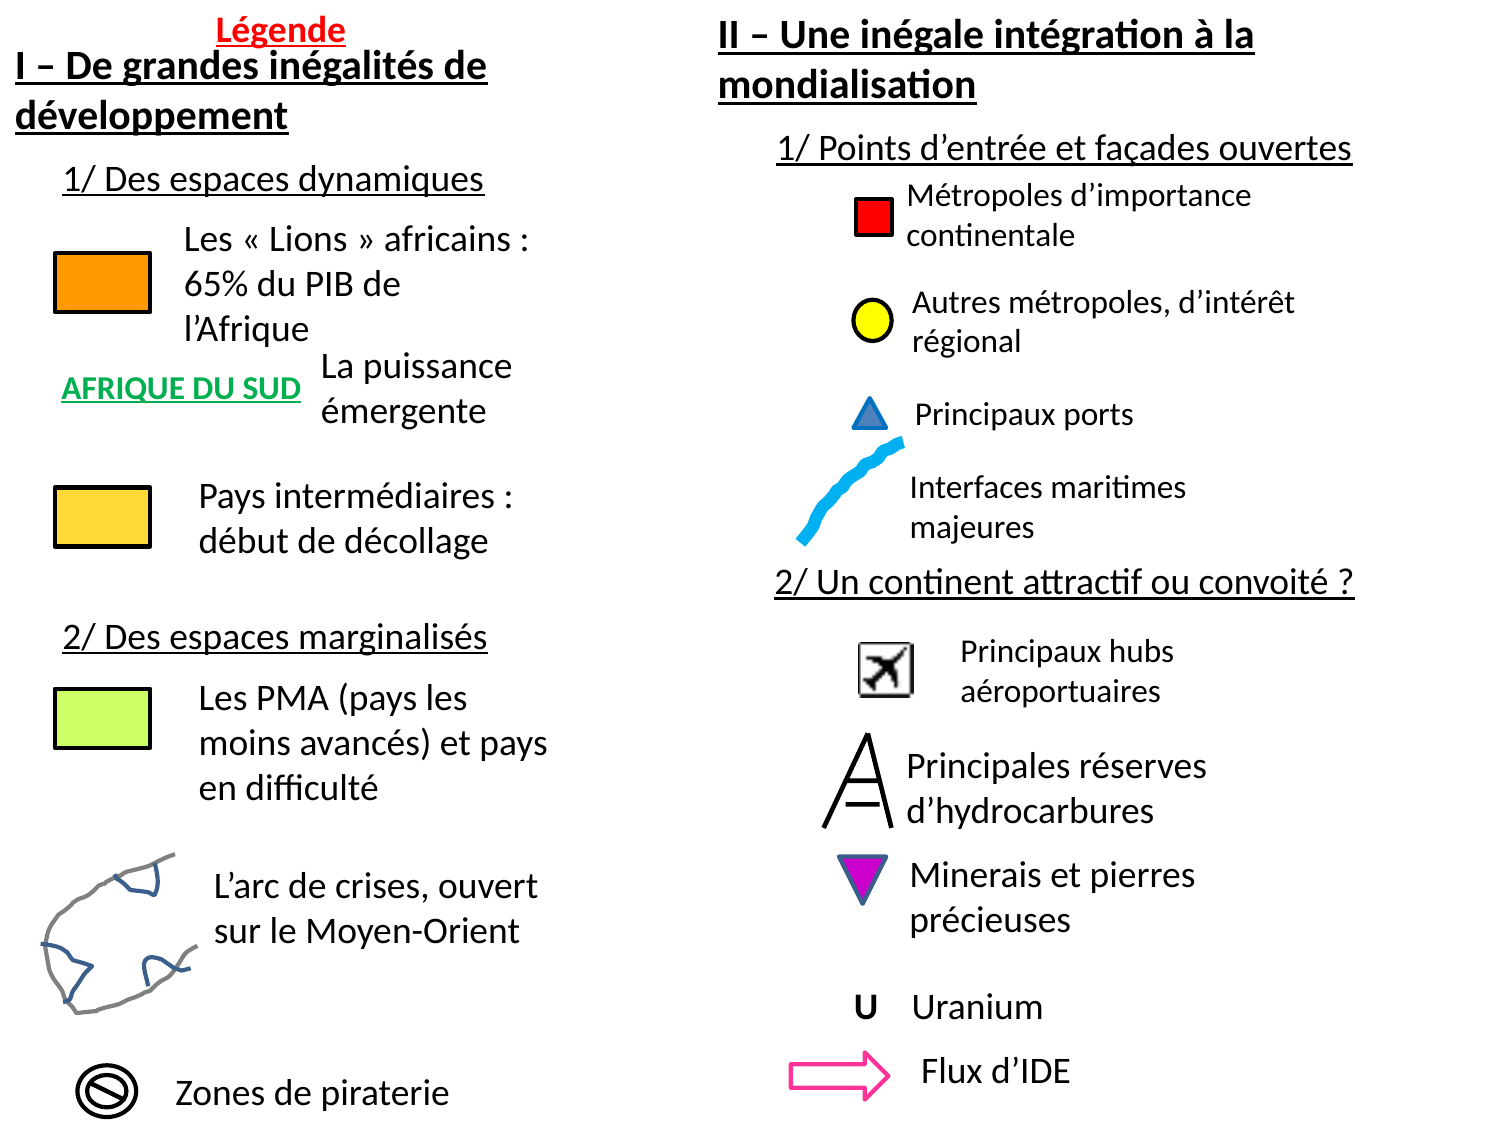

II – Une inégale intégration à la mondialisation
Légende
I – De grandes inégalités de développement
1/ Points d’entrée et façades ouvertes
1/ Des espaces dynamiques
Métropoles d’importance continentale
Les « Lions » africains : 65% du PIB de l’Afrique
Autres métropoles, d’intérêt régional
La puissance émergente
AFRIQUE DU SUD
Principaux ports
Interfaces maritimes majeures
Pays intermédiaires : début de décollage
2/ Un continent attractif ou convoité ?
2/ Des espaces marginalisés
Principaux hubs aéroportuaires
Les PMA (pays les moins avancés) et pays en difficulté
Principales réserves d’hydrocarbures
Minerais et pierres précieuses
L’arc de crises, ouvert sur le Moyen-Orient
U
Uranium
Flux d’IDE
Zones de piraterie